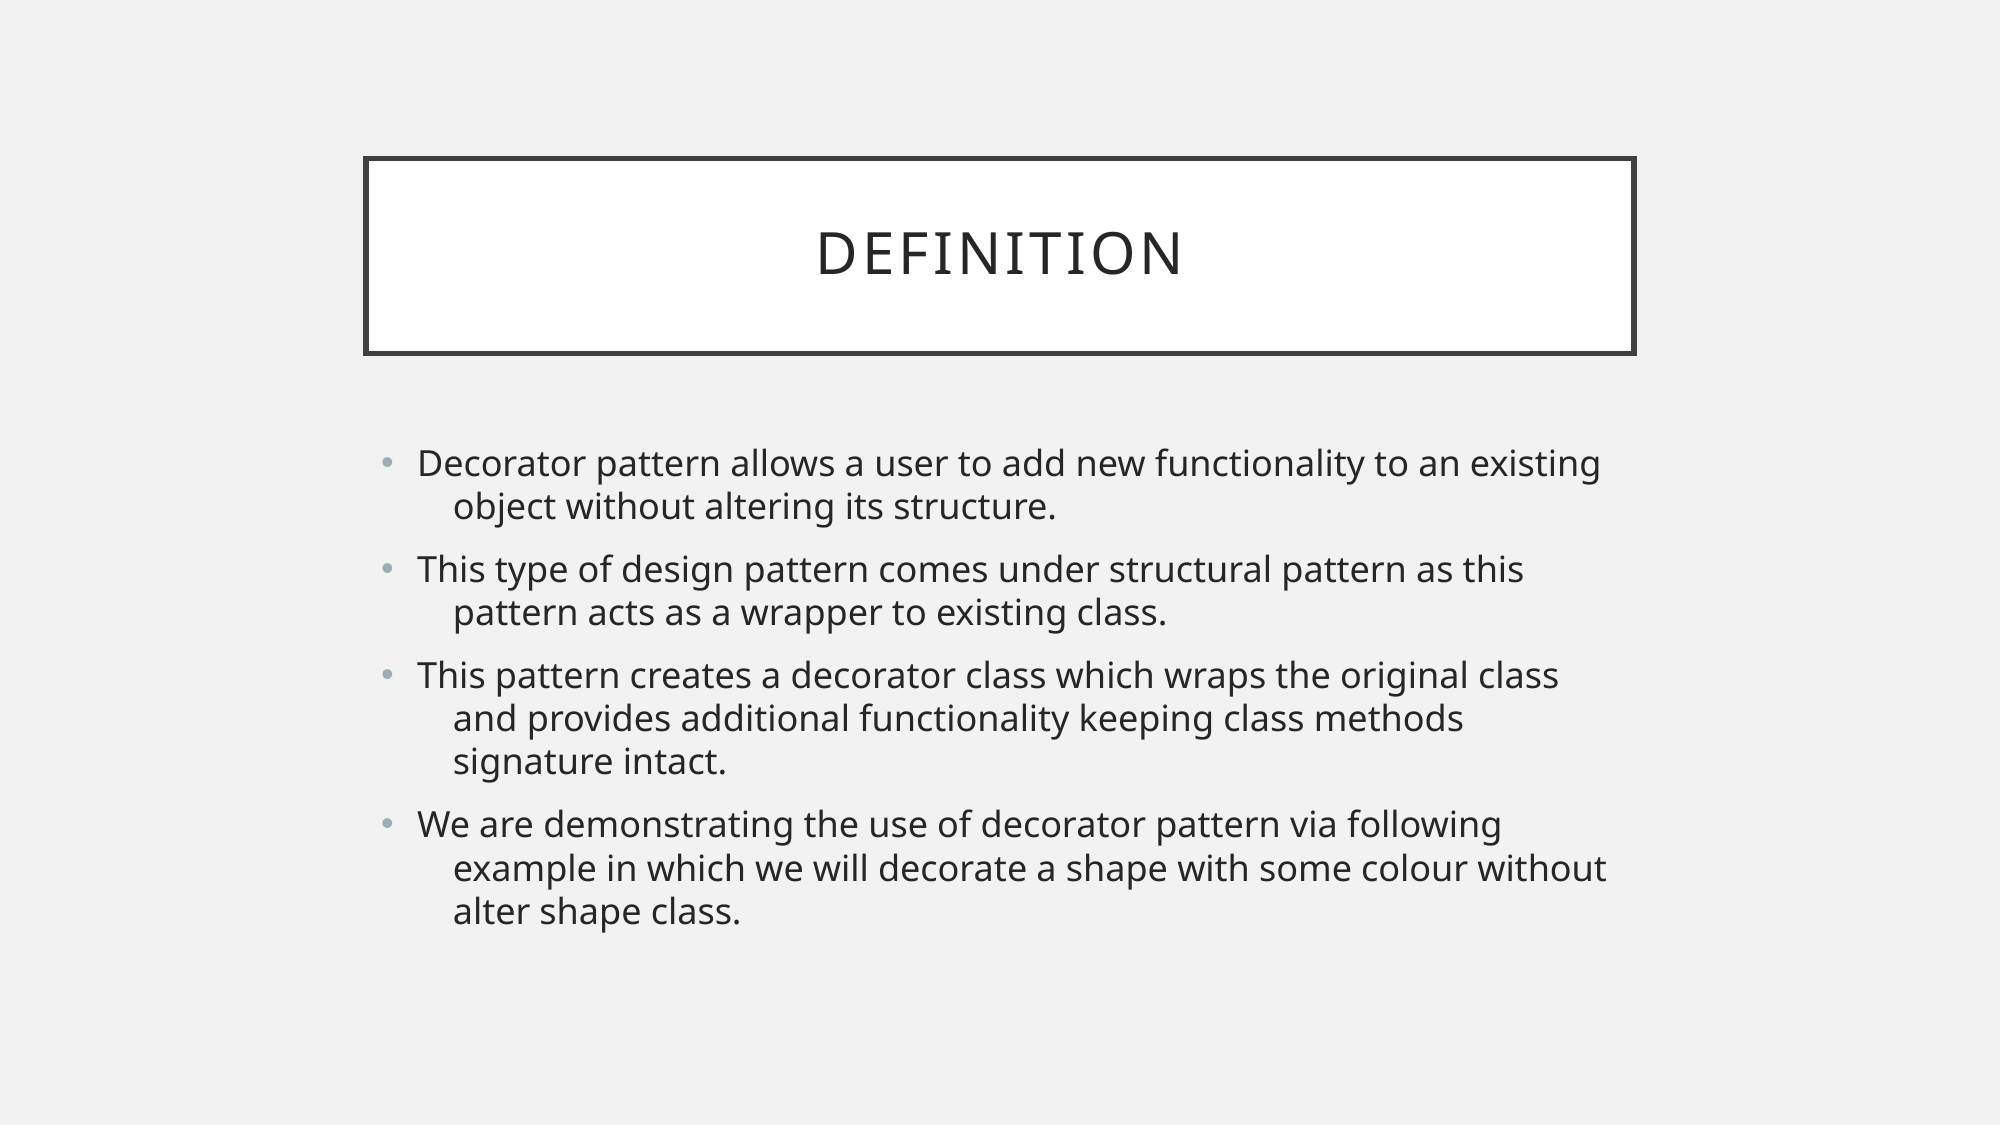

# Definition
Decorator pattern allows a user to add new functionality to an existing object without altering its structure.
This type of design pattern comes under structural pattern as this pattern acts as a wrapper to existing class.
This pattern creates a decorator class which wraps the original class and provides additional functionality keeping class methods signature intact.
We are demonstrating the use of decorator pattern via following example in which we will decorate a shape with some colour without alter shape class.